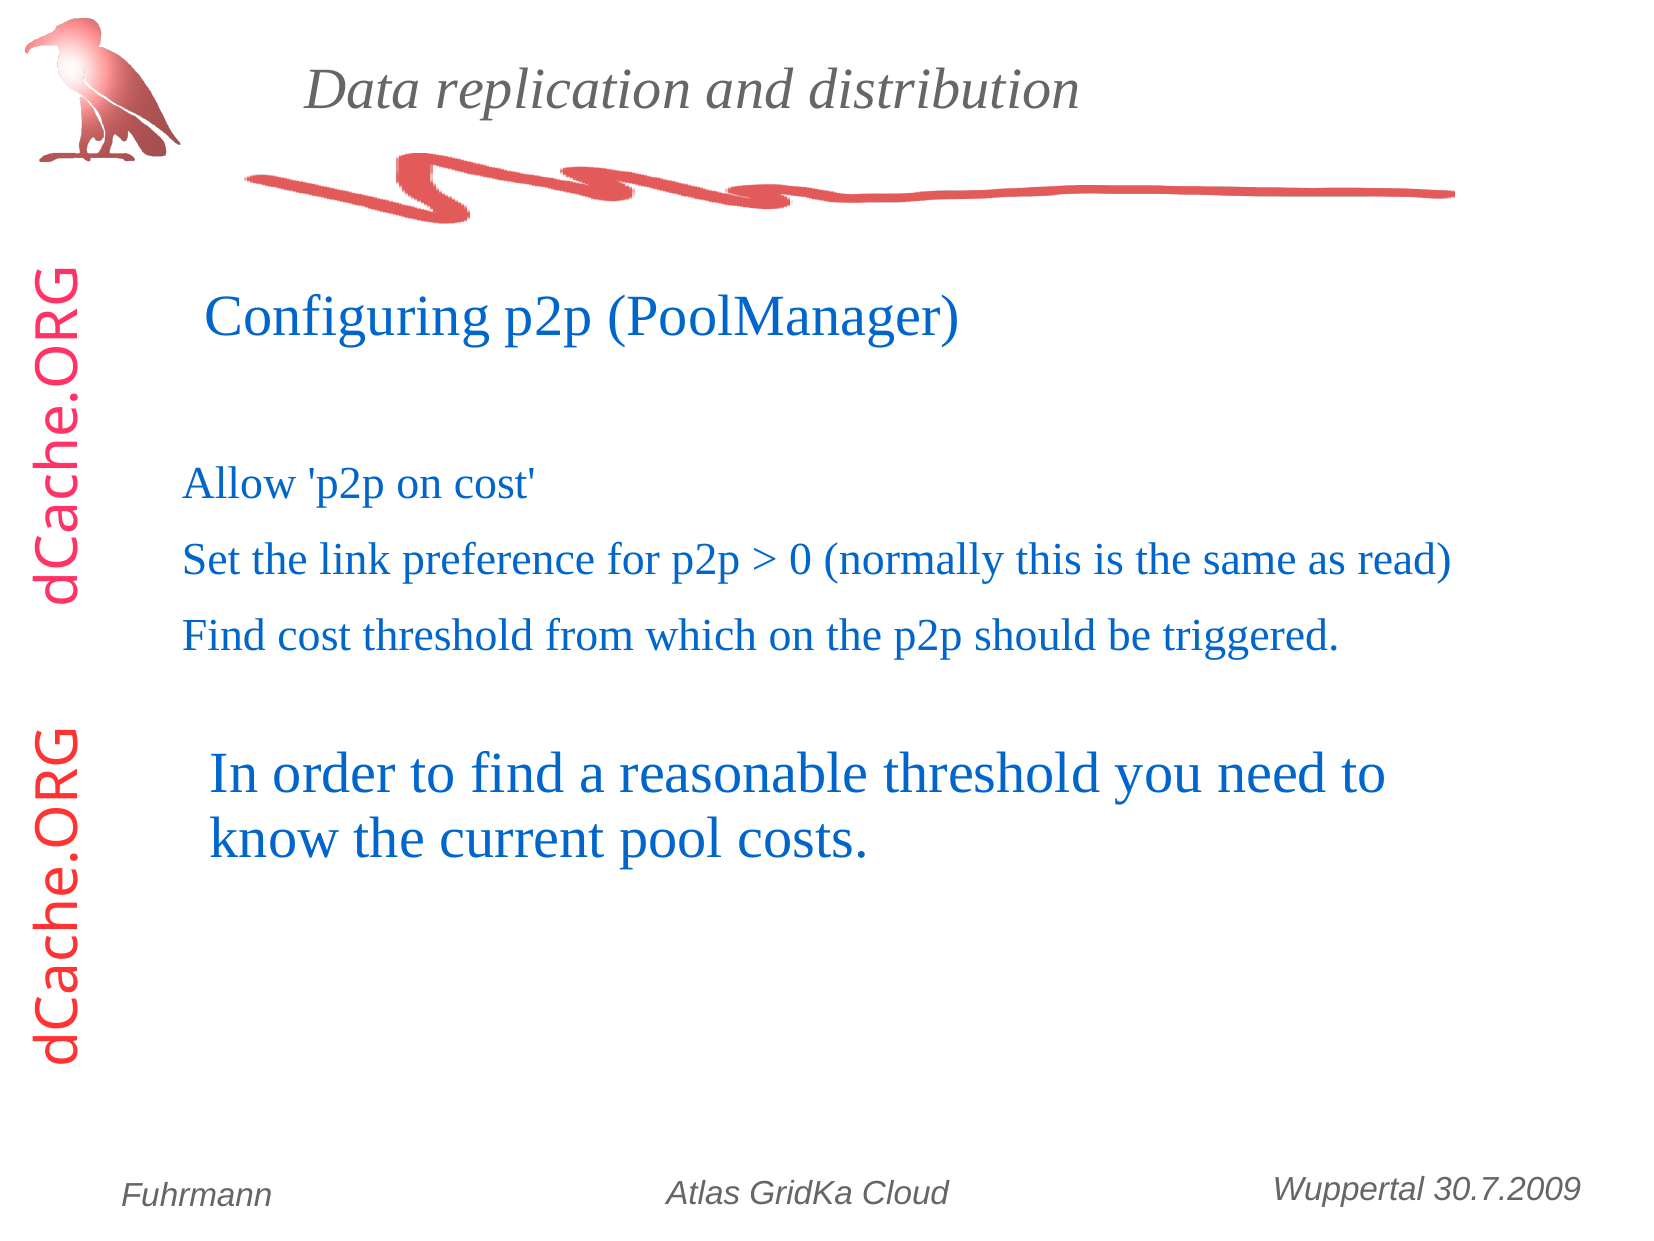

Data replication and distribution
Configuring p2p (PoolManager)
Allow 'p2p on cost'
Set the link preference for p2p > 0 (normally this is the same as read)
Find cost threshold from which on the p2p should be triggered.
In order to find a reasonable threshold you need to
know the current pool costs.